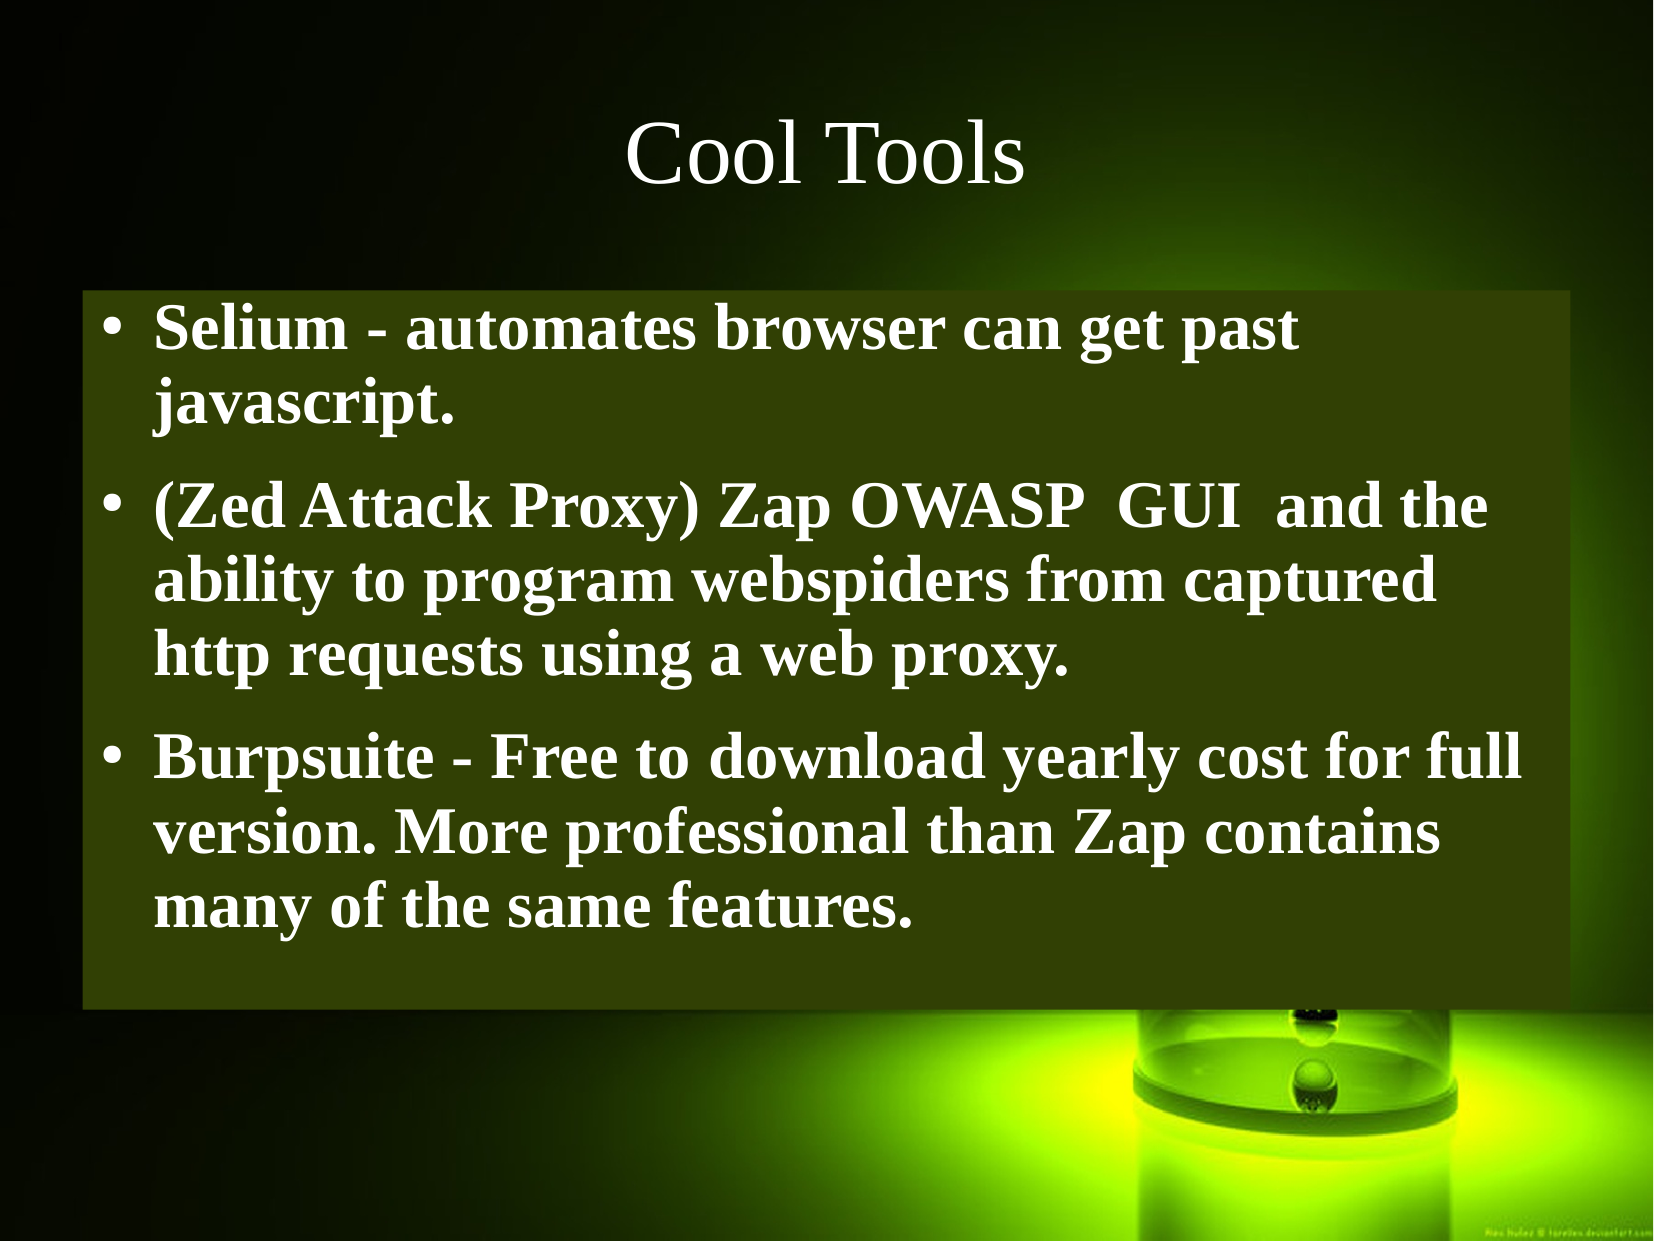

# Cool Tools
Selium - automates browser can get past javascript.
(Zed Attack Proxy) Zap OWASP GUI and the ability to program webspiders from captured http requests using a web proxy.
Burpsuite - Free to download yearly cost for full version. More professional than Zap contains many of the same features.